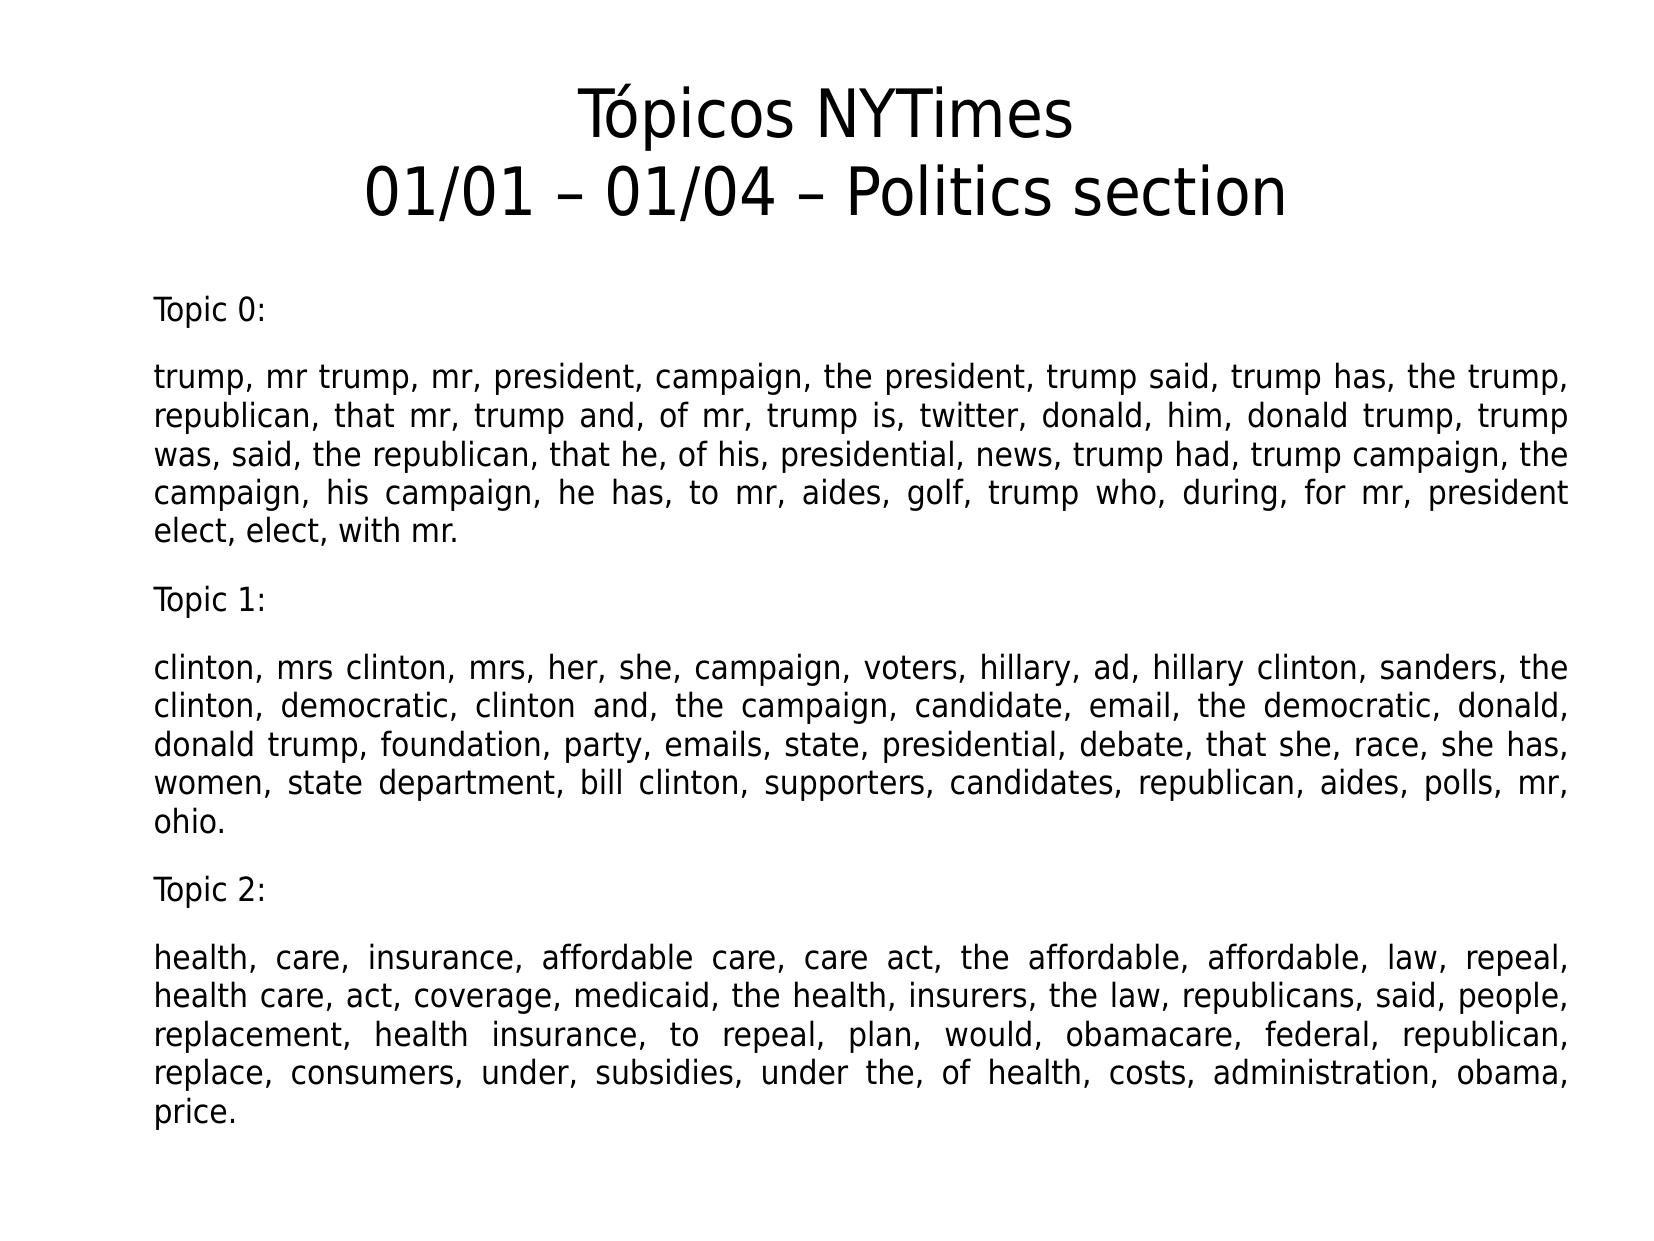

# Tópicos NYTimes 01/01 – 01/04 – Politics section
Topic 0:
trump, mr trump, mr, president, campaign, the president, trump said, trump has, the trump, republican, that mr, trump and, of mr, trump is, twitter, donald, him, donald trump, trump was, said, the republican, that he, of his, presidential, news, trump had, trump campaign, the campaign, his campaign, he has, to mr, aides, golf, trump who, during, for mr, president elect, elect, with mr.
Topic 1:
clinton, mrs clinton, mrs, her, she, campaign, voters, hillary, ad, hillary clinton, sanders, the clinton, democratic, clinton and, the campaign, candidate, email, the democratic, donald, donald trump, foundation, party, emails, state, presidential, debate, that she, race, she has, women, state department, bill clinton, supporters, candidates, republican, aides, polls, mr, ohio.
Topic 2:
health, care, insurance, affordable care, care act, the affordable, affordable, law, repeal, health care, act, coverage, medicaid, the health, insurers, the law, republicans, said, people, replacement, health insurance, to repeal, plan, would, obamacare, federal, republican, replace, consumers, under, subsidies, under the, of health, costs, administration, obama, price.